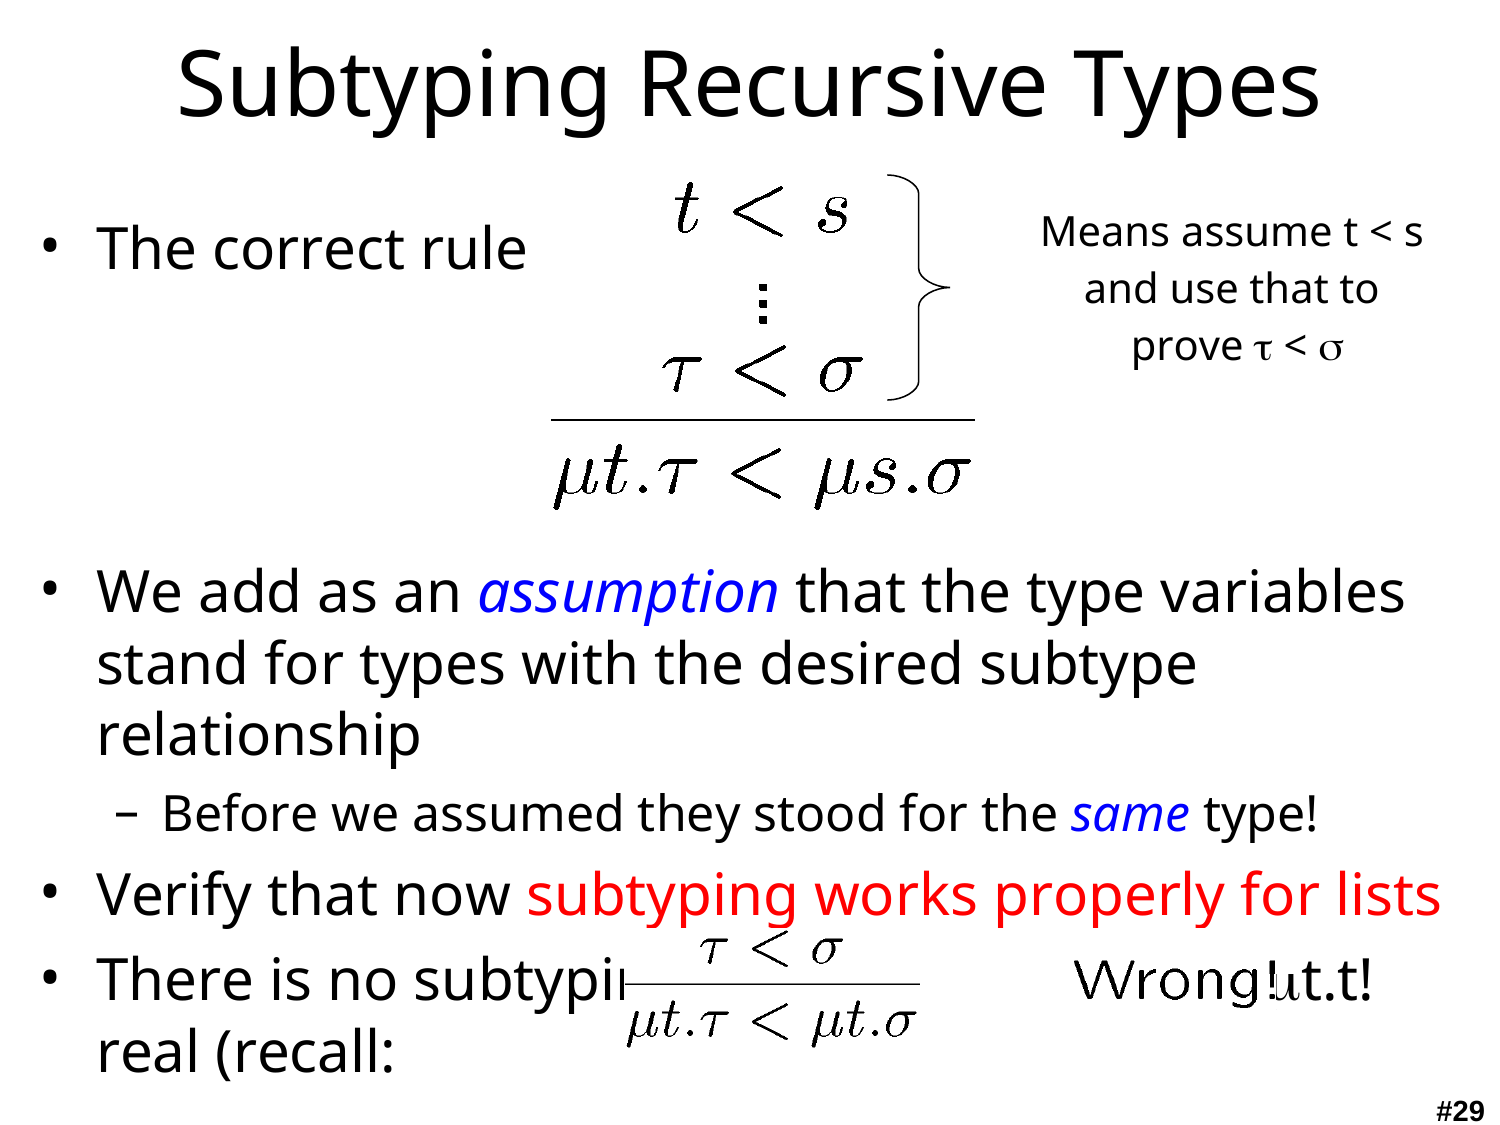

# Subtyping Recursive Types
Means assume t < s
and use that to
prove  < 
The correct rule
We add as an assumption that the type variables stand for types with the desired subtype relationship
Before we assumed they stood for the same type!
Verify that now subtyping works properly for lists
There is no subtyping between t.t!int and t.t!real (recall:
29